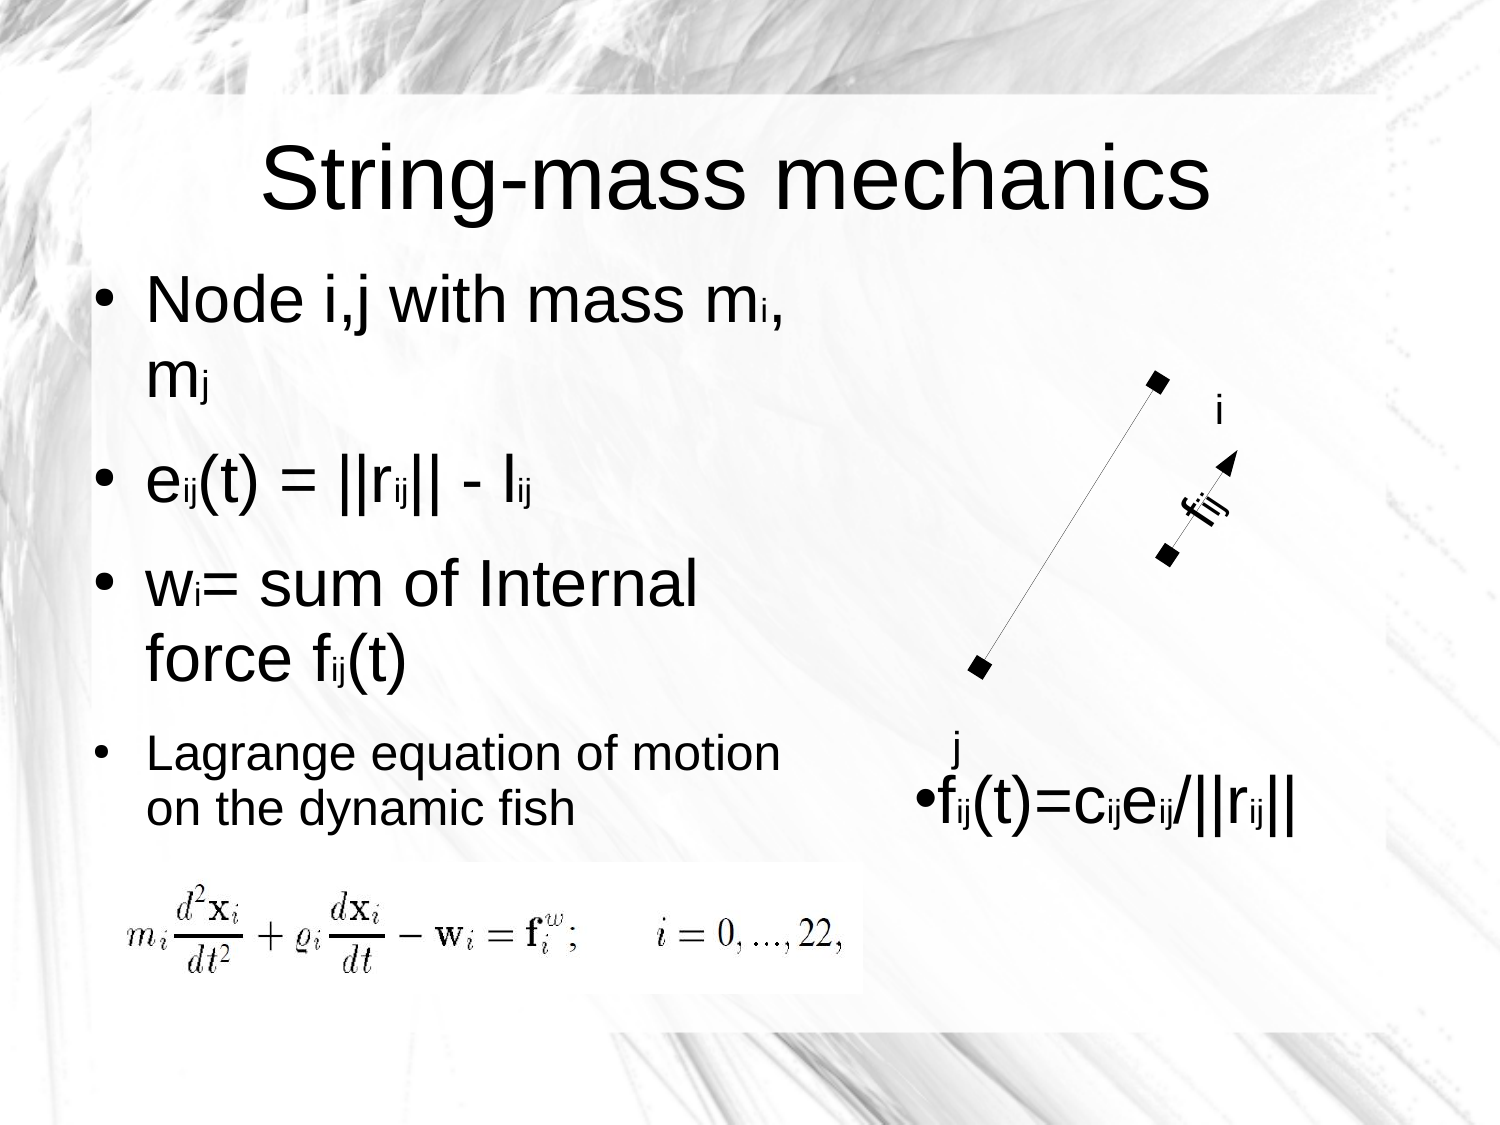

String-mass mechanics
# Node i,j with mass mi, mj
eij(t) = ||rij|| - lij
wi= sum of Internal force fij(t)
Lagrange equation of motion on the dynamic fish
i
fij
j
fij(t)=cijeij/||rij||